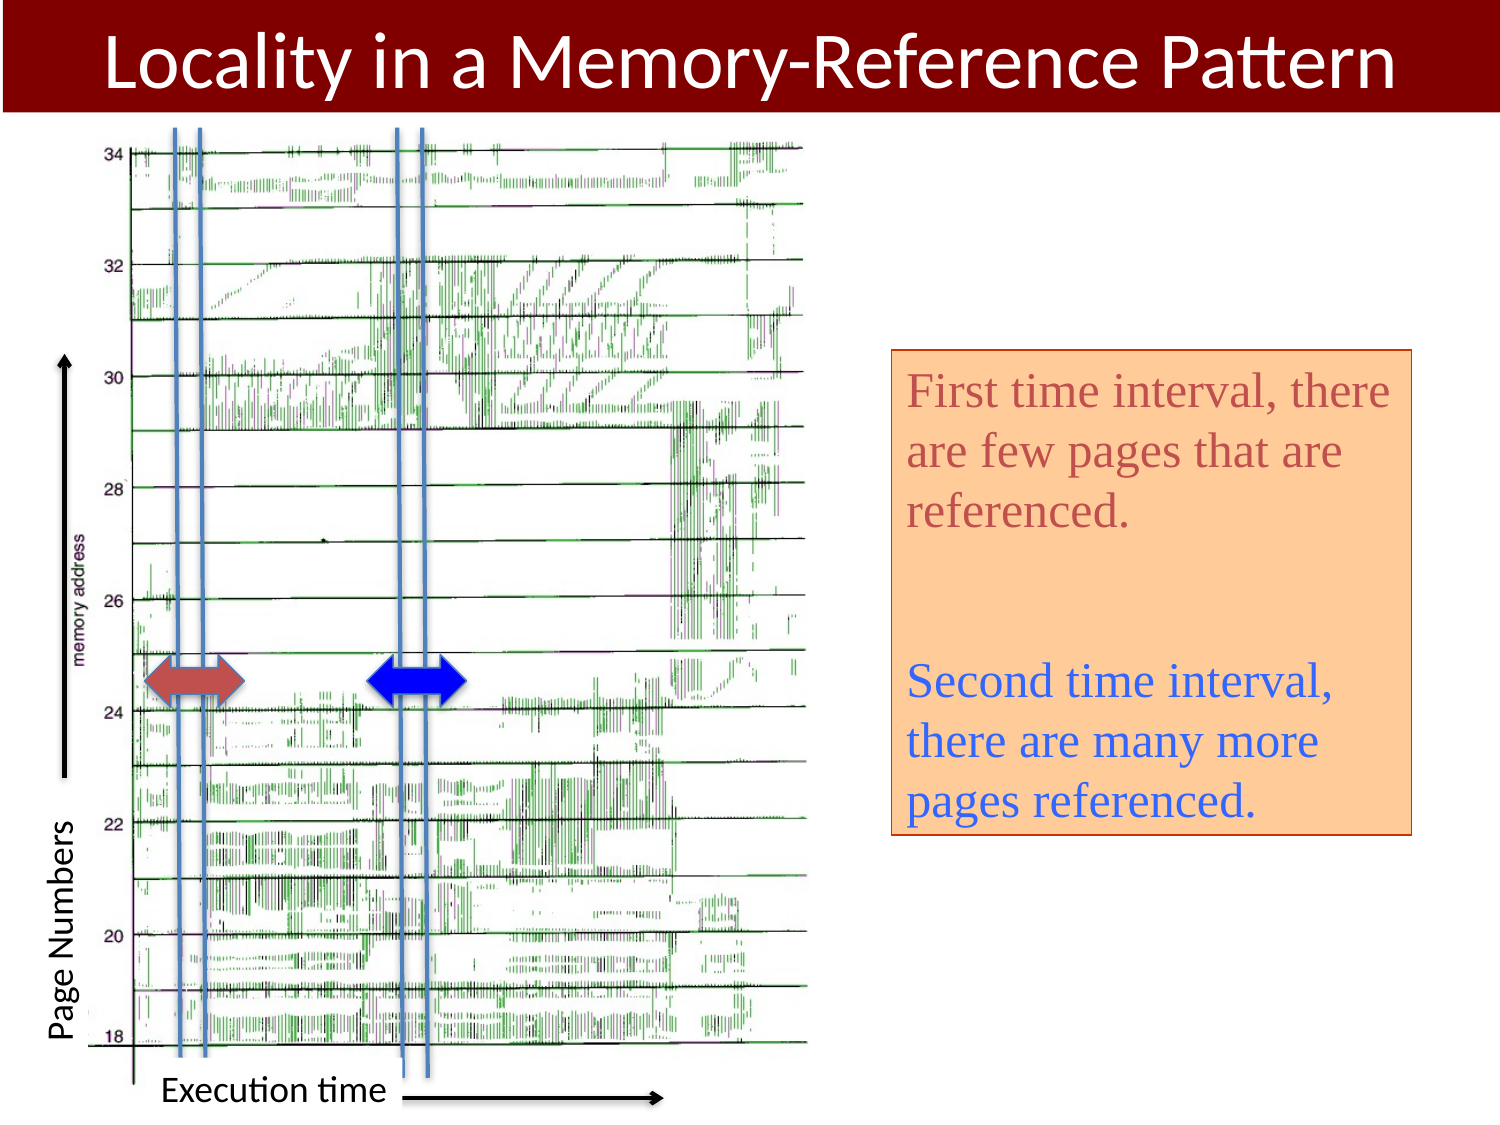

# Locality in a Memory-Reference Pattern
First time interval, there are few pages that are referenced.
Second time interval, there are many more pages referenced.
Page Numbers
Execution time